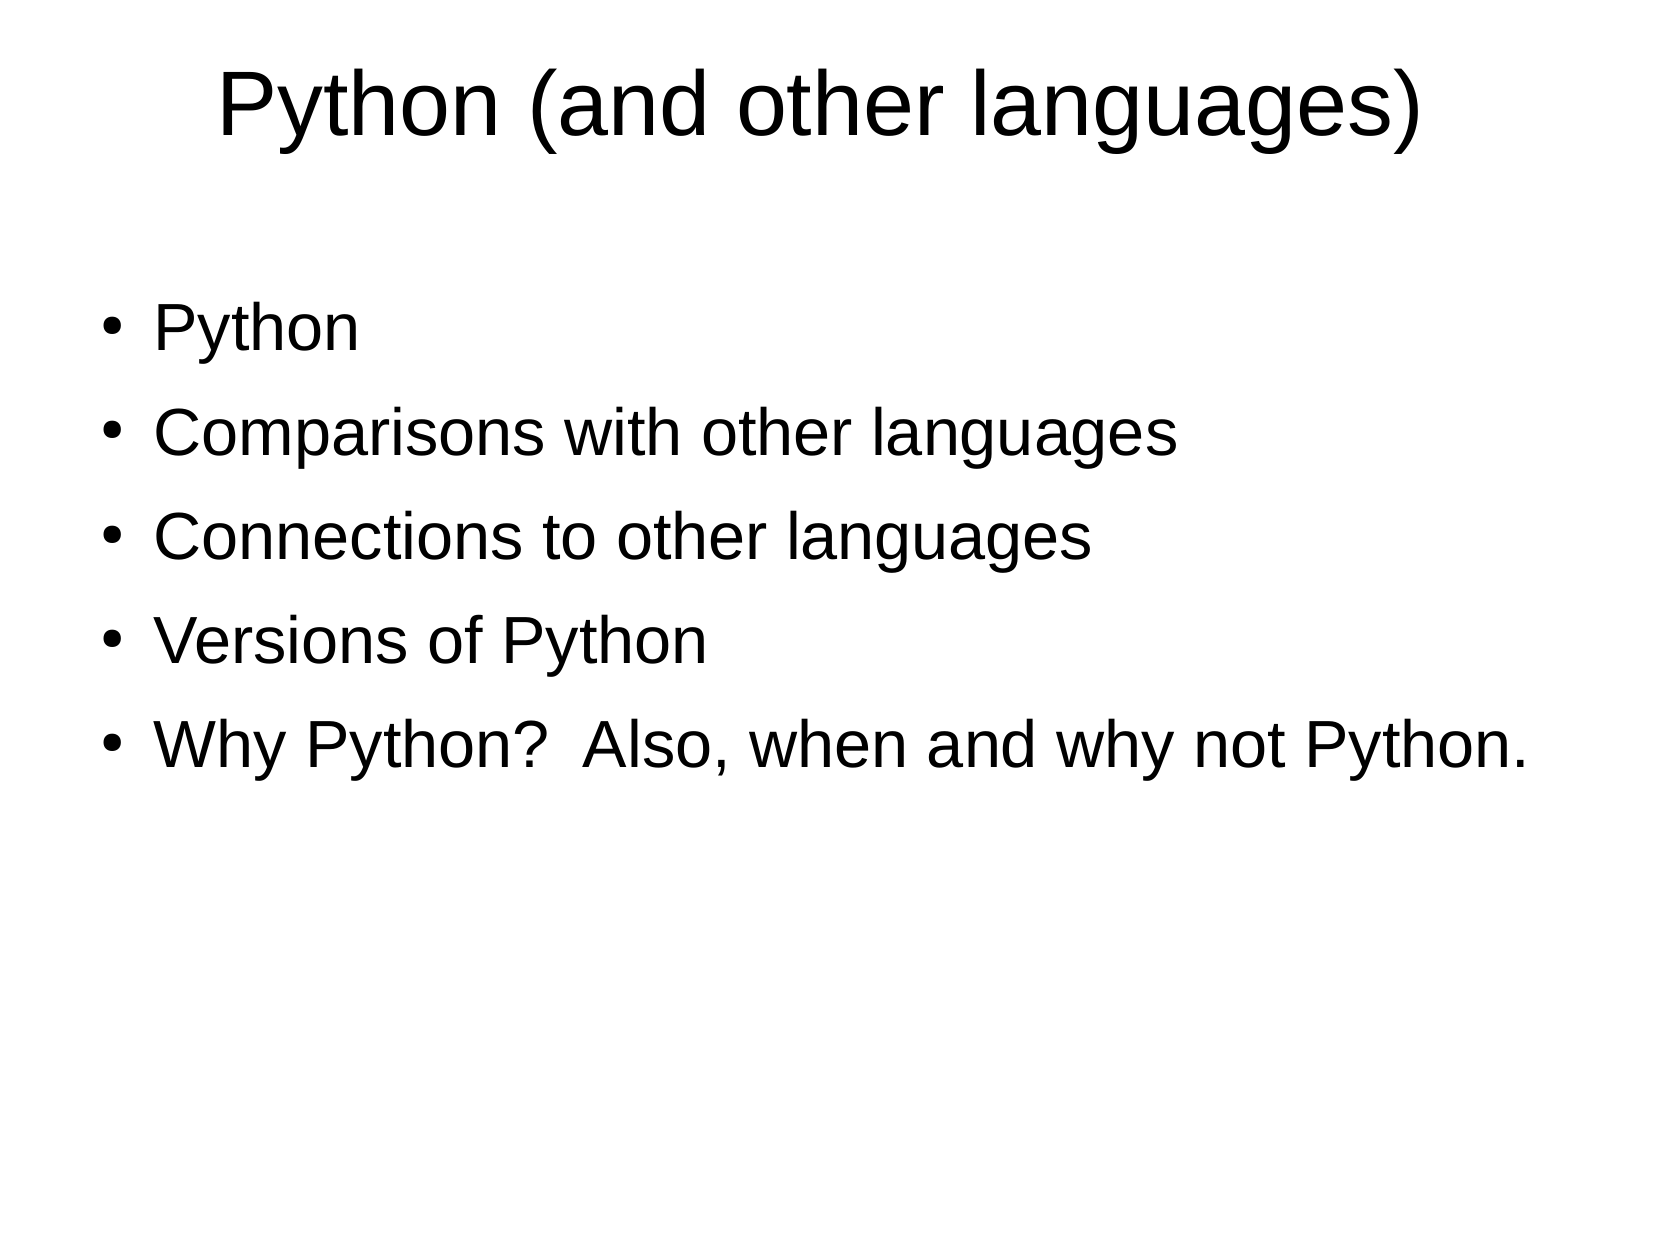

# Python (and other languages)
Python
Comparisons with other languages
Connections to other languages
Versions of Python
Why Python? Also, when and why not Python.